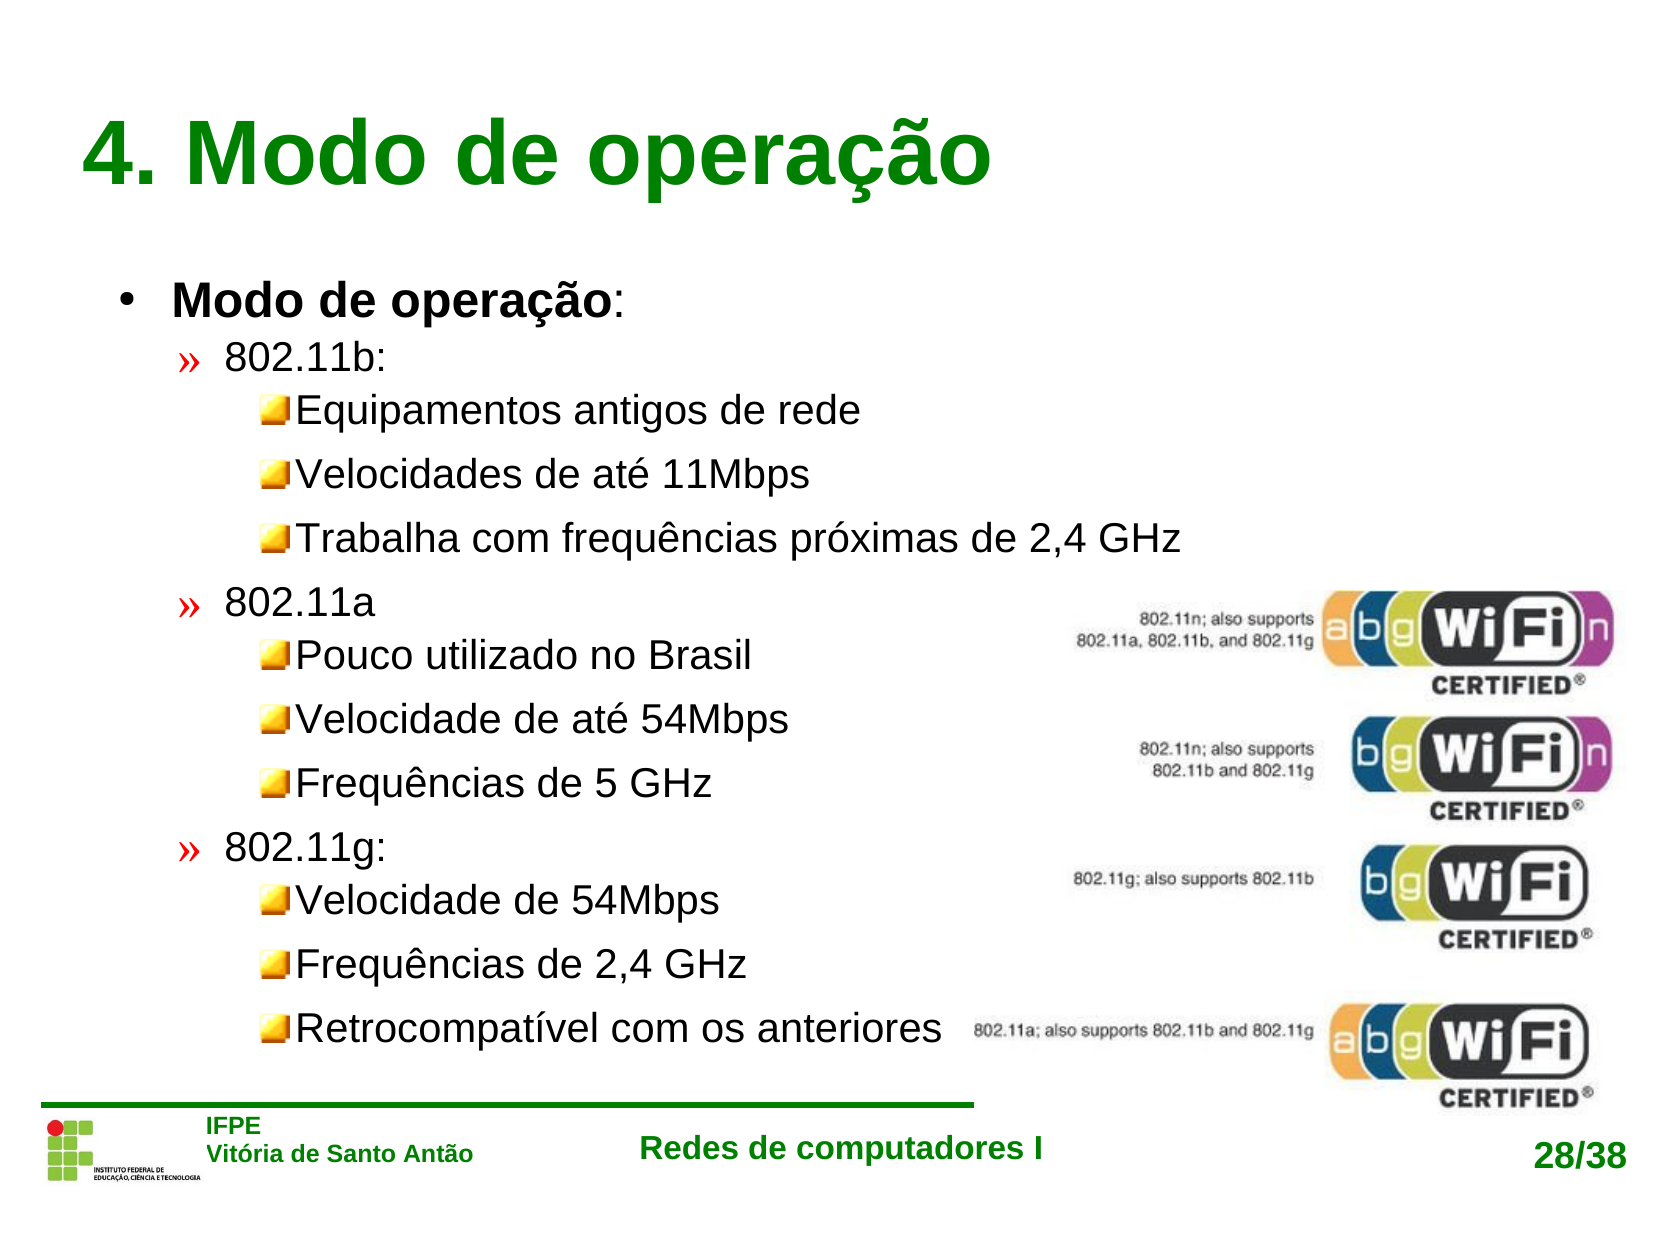

# 4. Modo de operação
Modo de operação:
802.11b:
Equipamentos antigos de rede
Velocidades de até 11Mbps
Trabalha com frequências próximas de 2,4 GHz
802.11a
Pouco utilizado no Brasil
Velocidade de até 54Mbps
Frequências de 5 GHz
802.11g:
Velocidade de 54Mbps
Frequências de 2,4 GHz
Retrocompatível com os anteriores